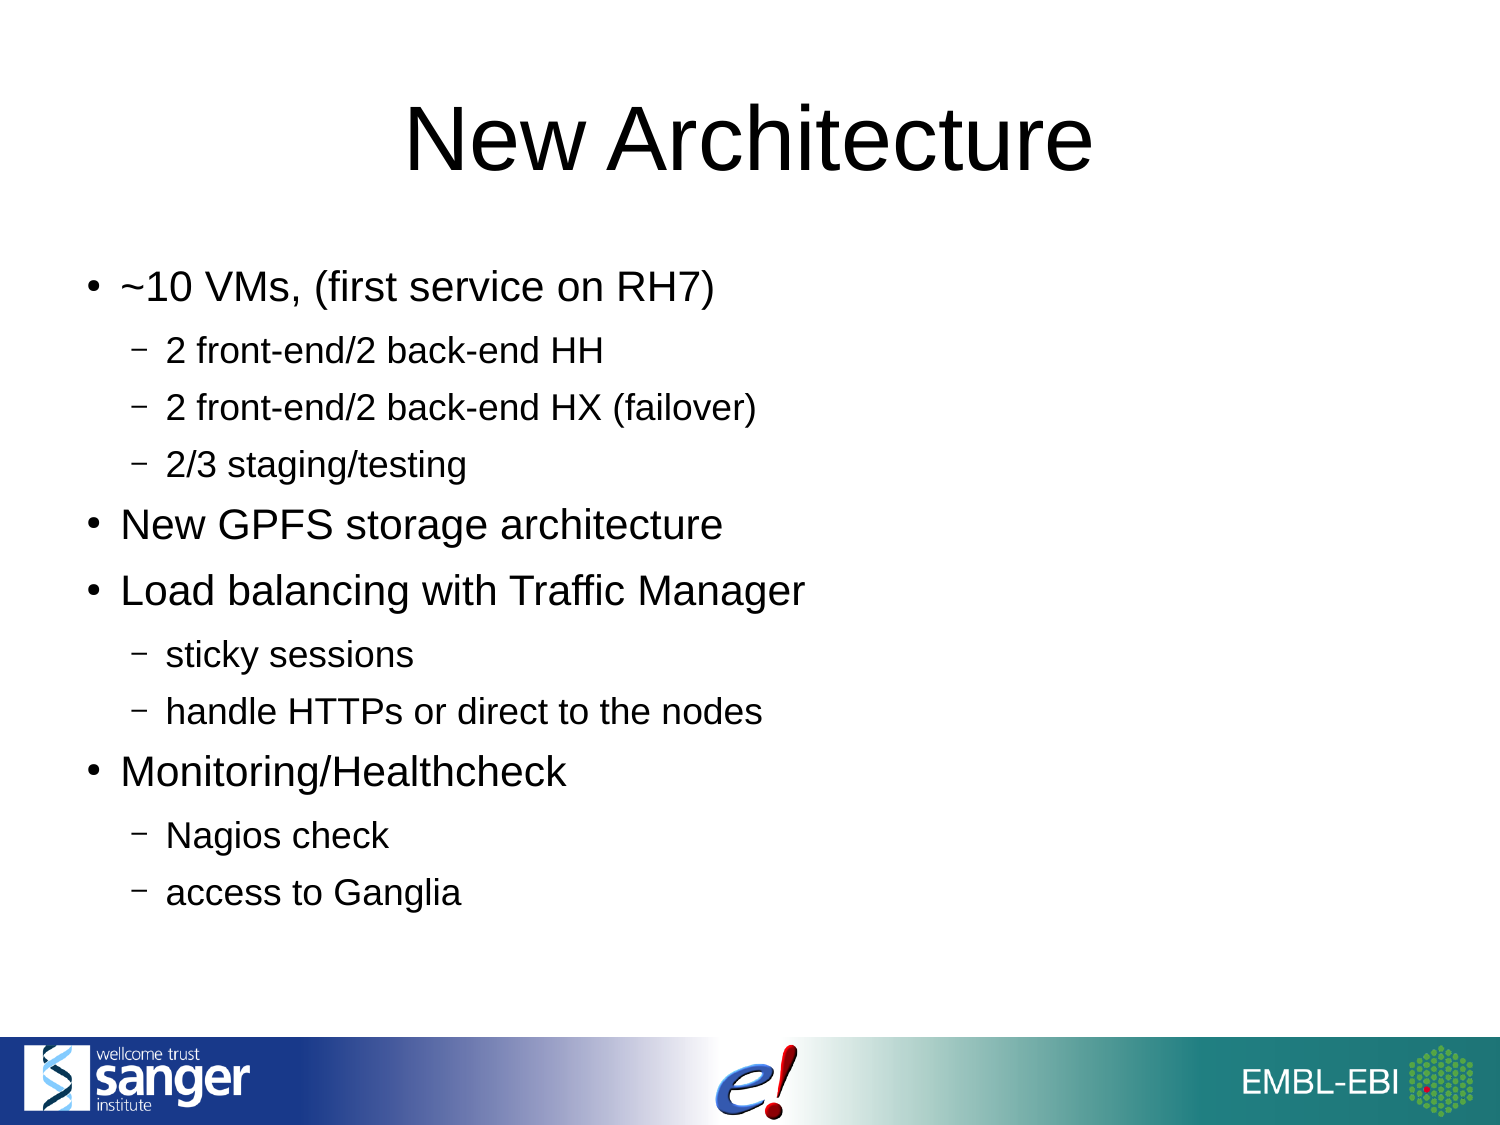

# New Architecture
~10 VMs, (first service on RH7)
2 front-end/2 back-end HH
2 front-end/2 back-end HX (failover)
2/3 staging/testing
New GPFS storage architecture
Load balancing with Traffic Manager
sticky sessions
handle HTTPs or direct to the nodes
Monitoring/Healthcheck
Nagios check
access to Ganglia